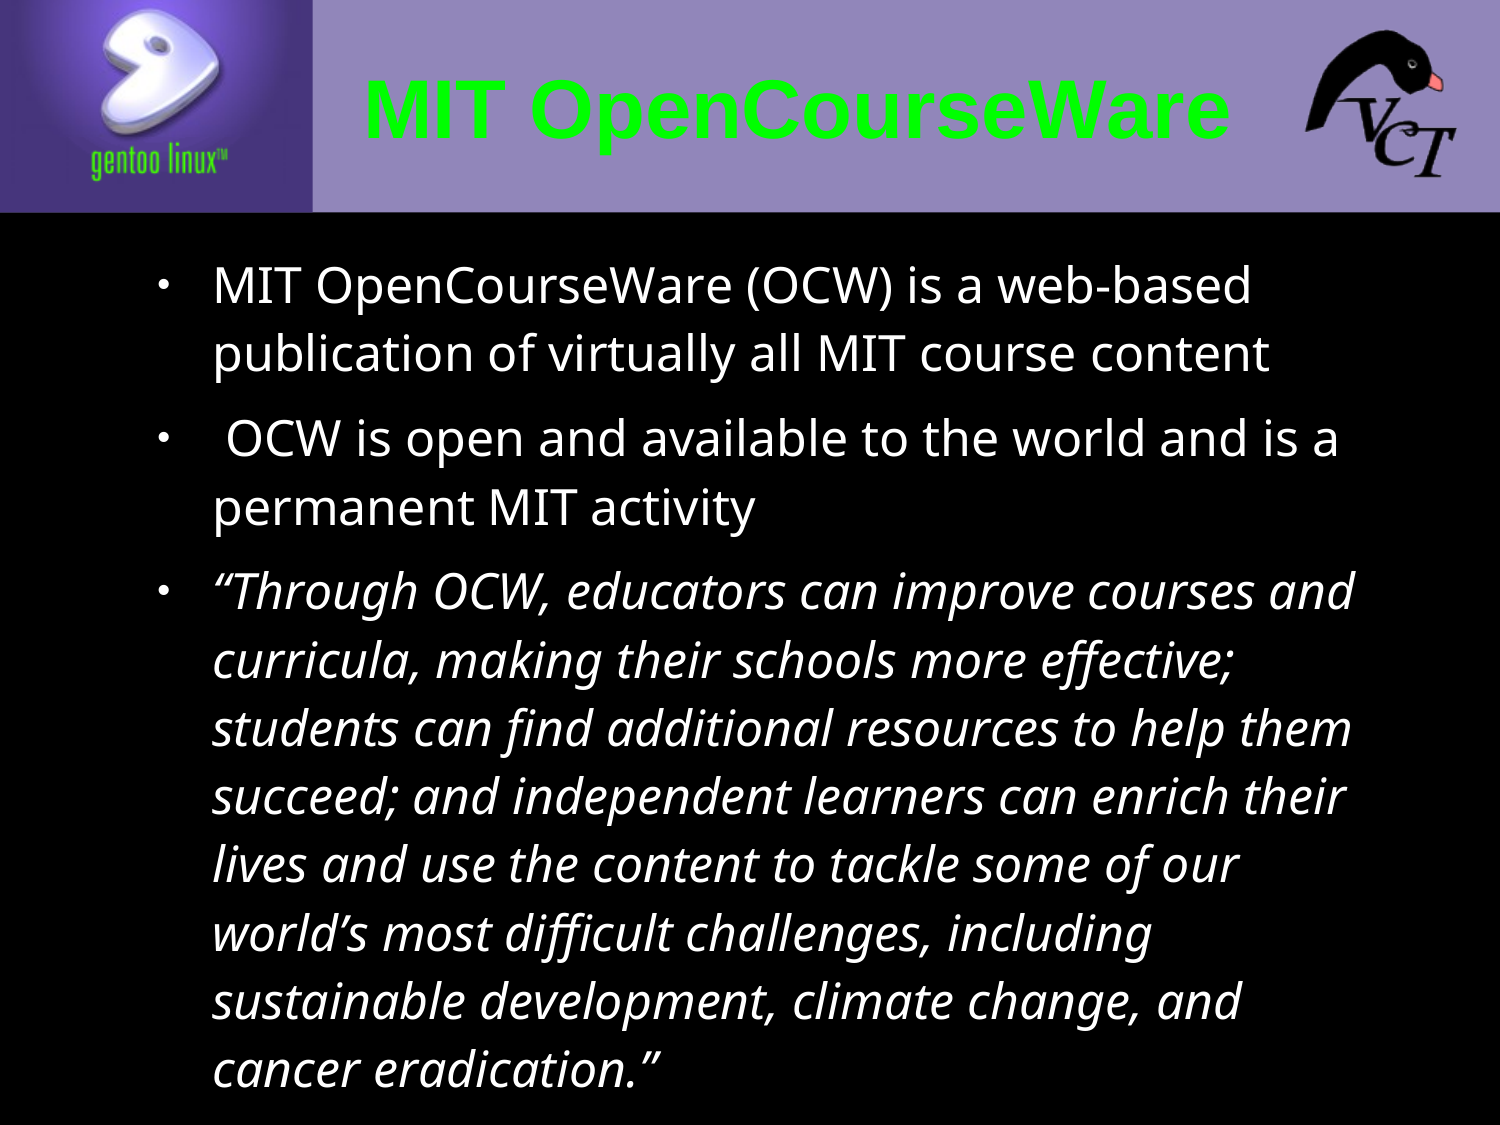

# MIT OpenCourseWare
MIT OpenCourseWare (OCW) is a web-based publication of virtually all MIT course content
 OCW is open and available to the world and is a permanent MIT activity
“Through OCW, educators can improve courses and curricula, making their schools more effective; students can find additional resources to help them succeed; and independent learners can enrich their lives and use the content to tackle some of our world’s most difficult challenges, including sustainable development, climate change, and cancer eradication.”